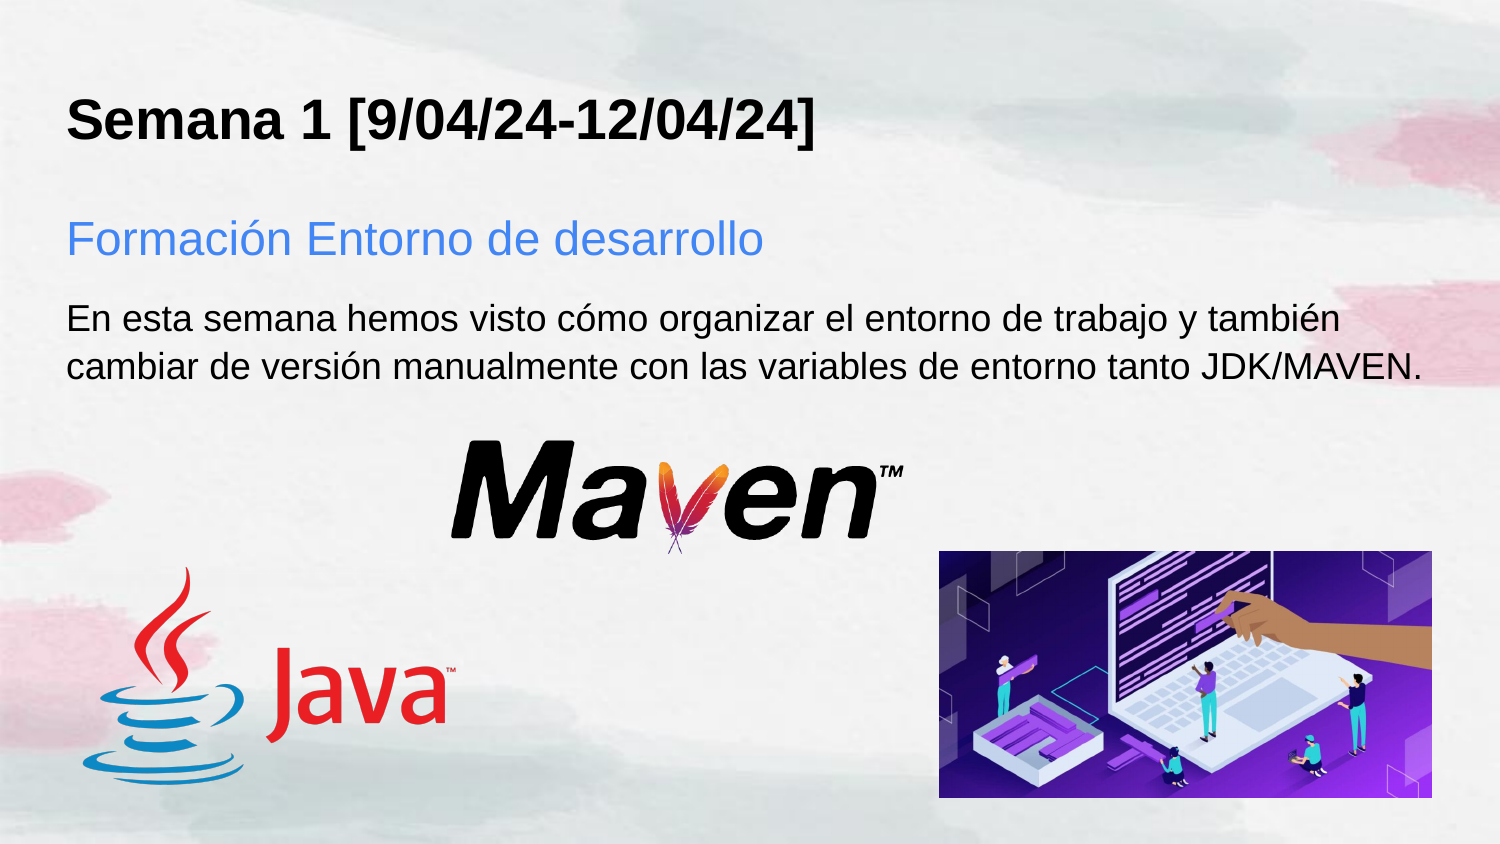

# Semana 1 [9/04/24-12/04/24]
Formación Entorno de desarrollo
En esta semana hemos visto cómo organizar el entorno de trabajo y también cambiar de versión manualmente con las variables de entorno tanto JDK/MAVEN.